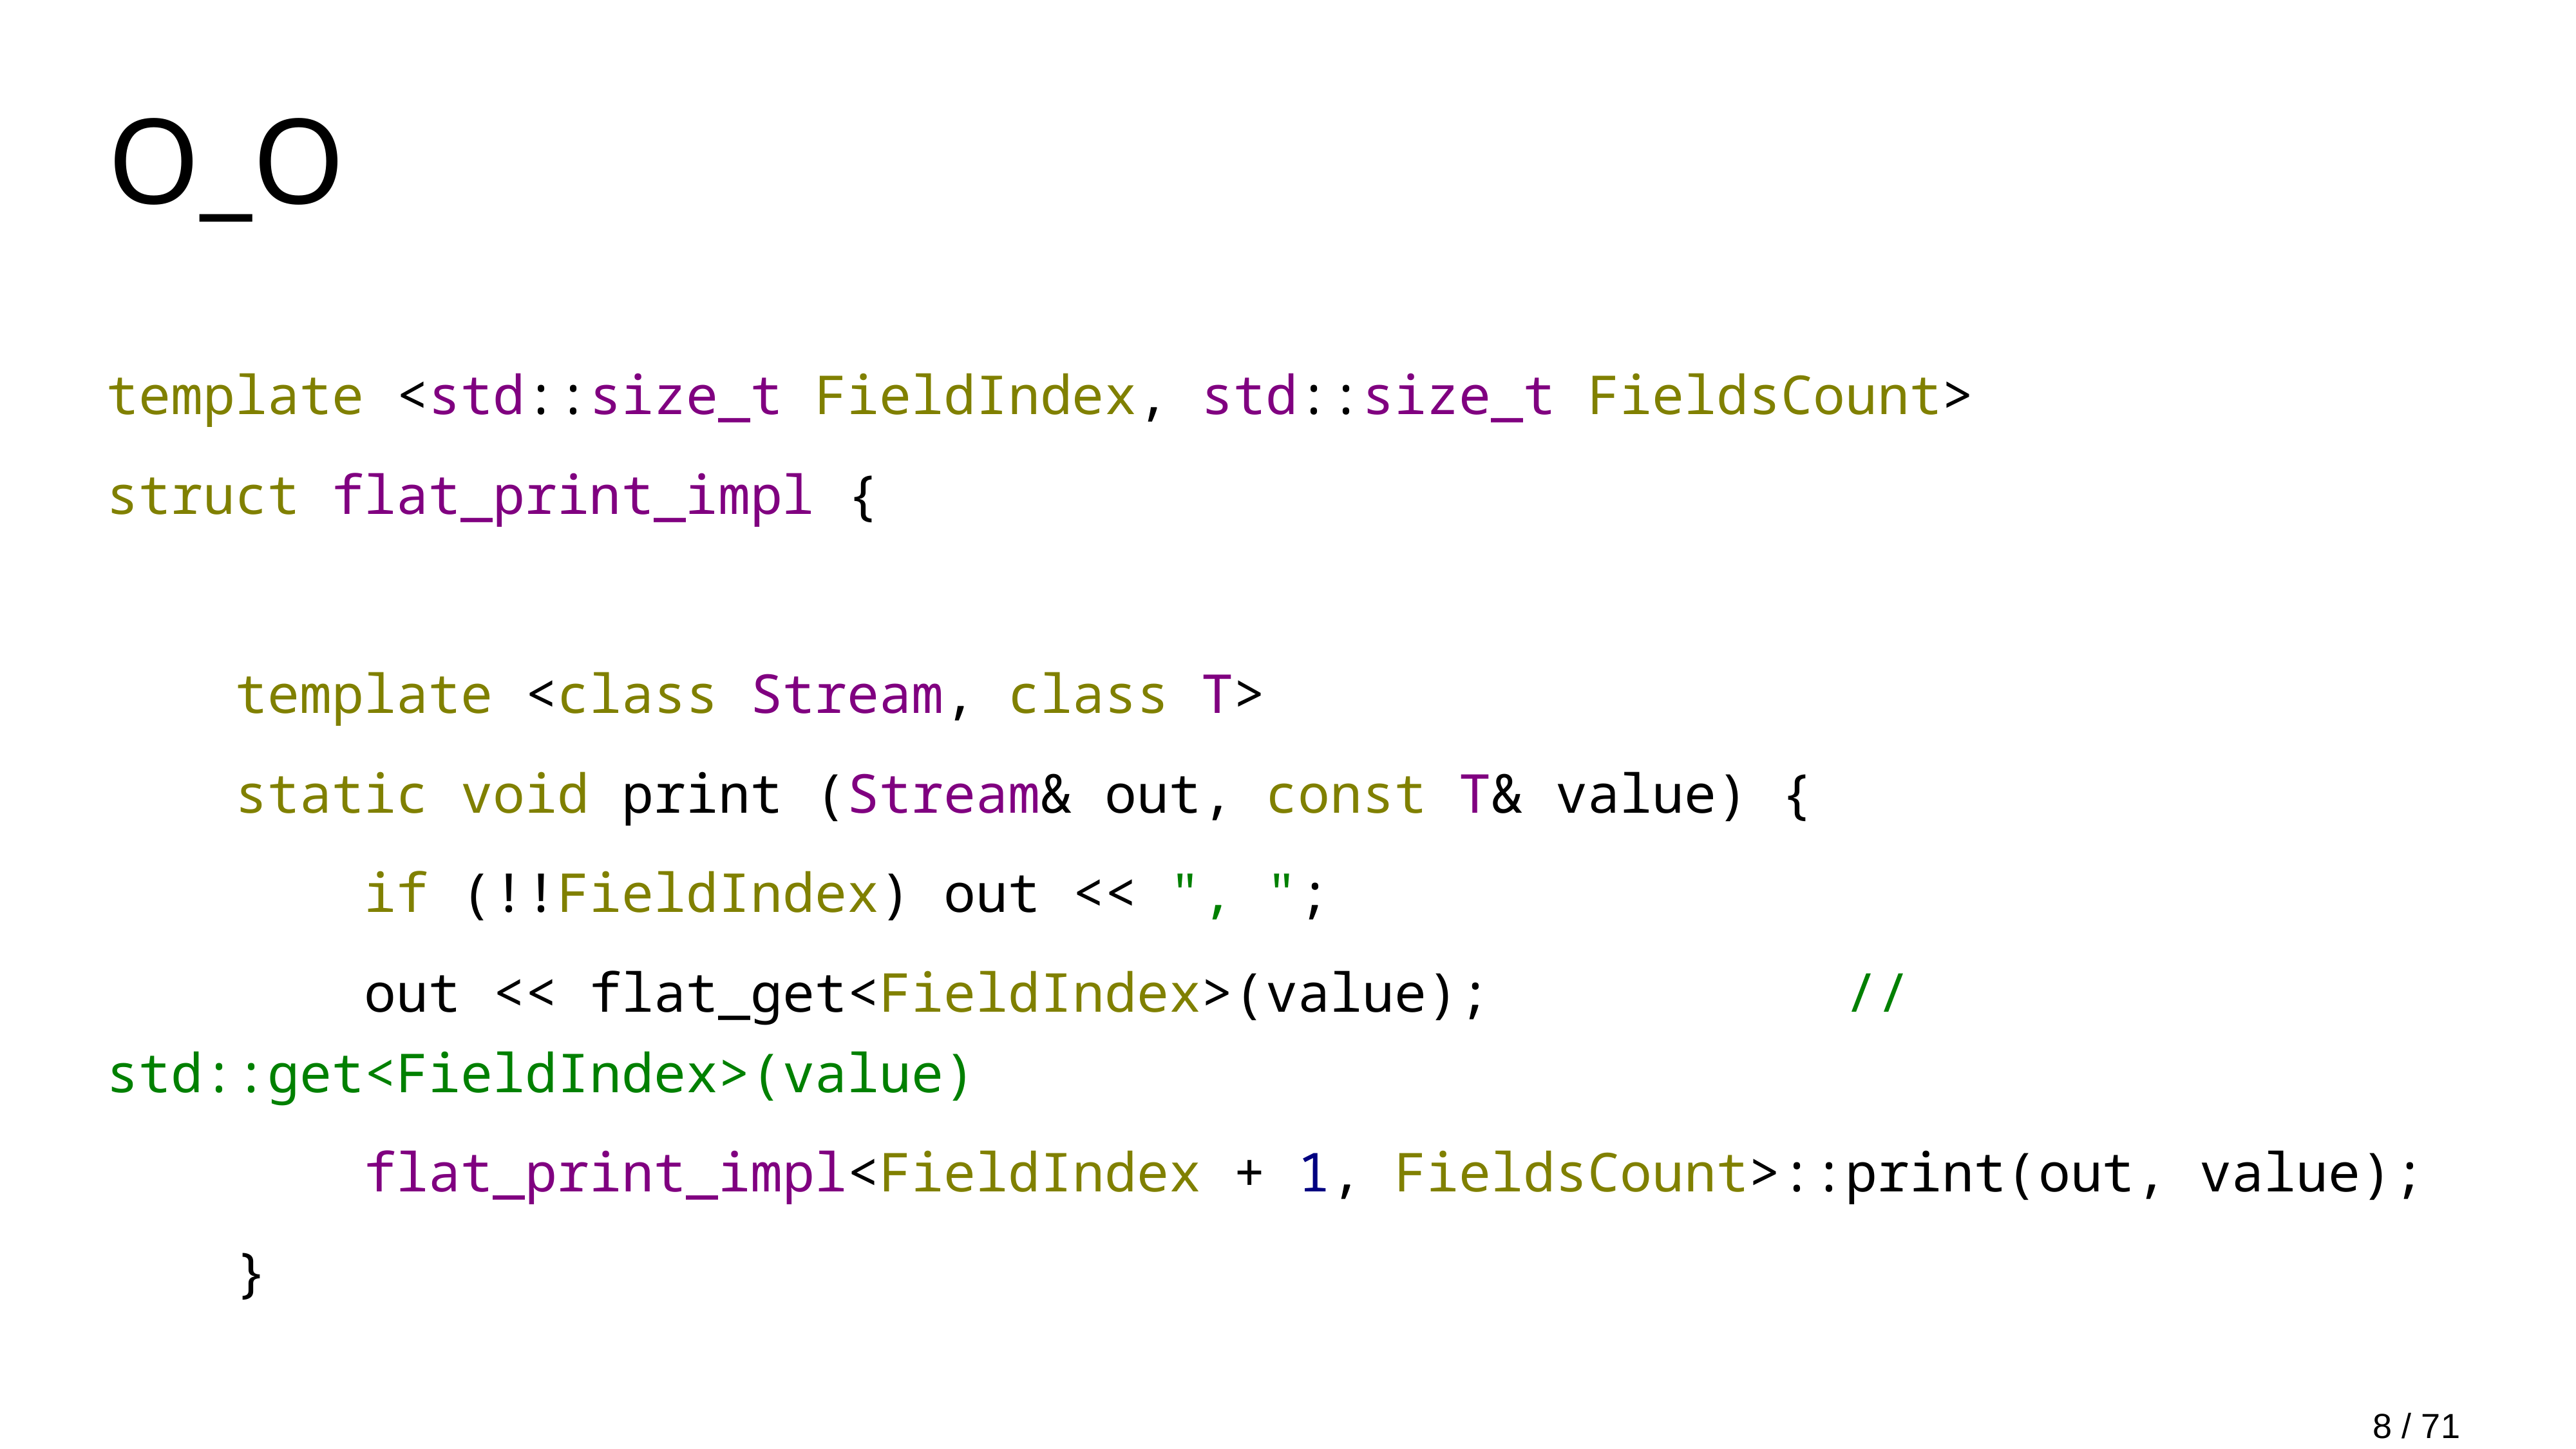

# O_O
template <std::size_t FieldIndex, std::size_t FieldsCount>
struct flat_print_impl {
 template <class Stream, class T>
 static void print (Stream& out, const T& value) {
 if (!!FieldIndex) out << ", ";
 out << flat_get<FieldIndex>(value); // std::get<FieldIndex>(value)
 flat_print_impl<FieldIndex + 1, FieldsCount>::print(out, value);
 }
};